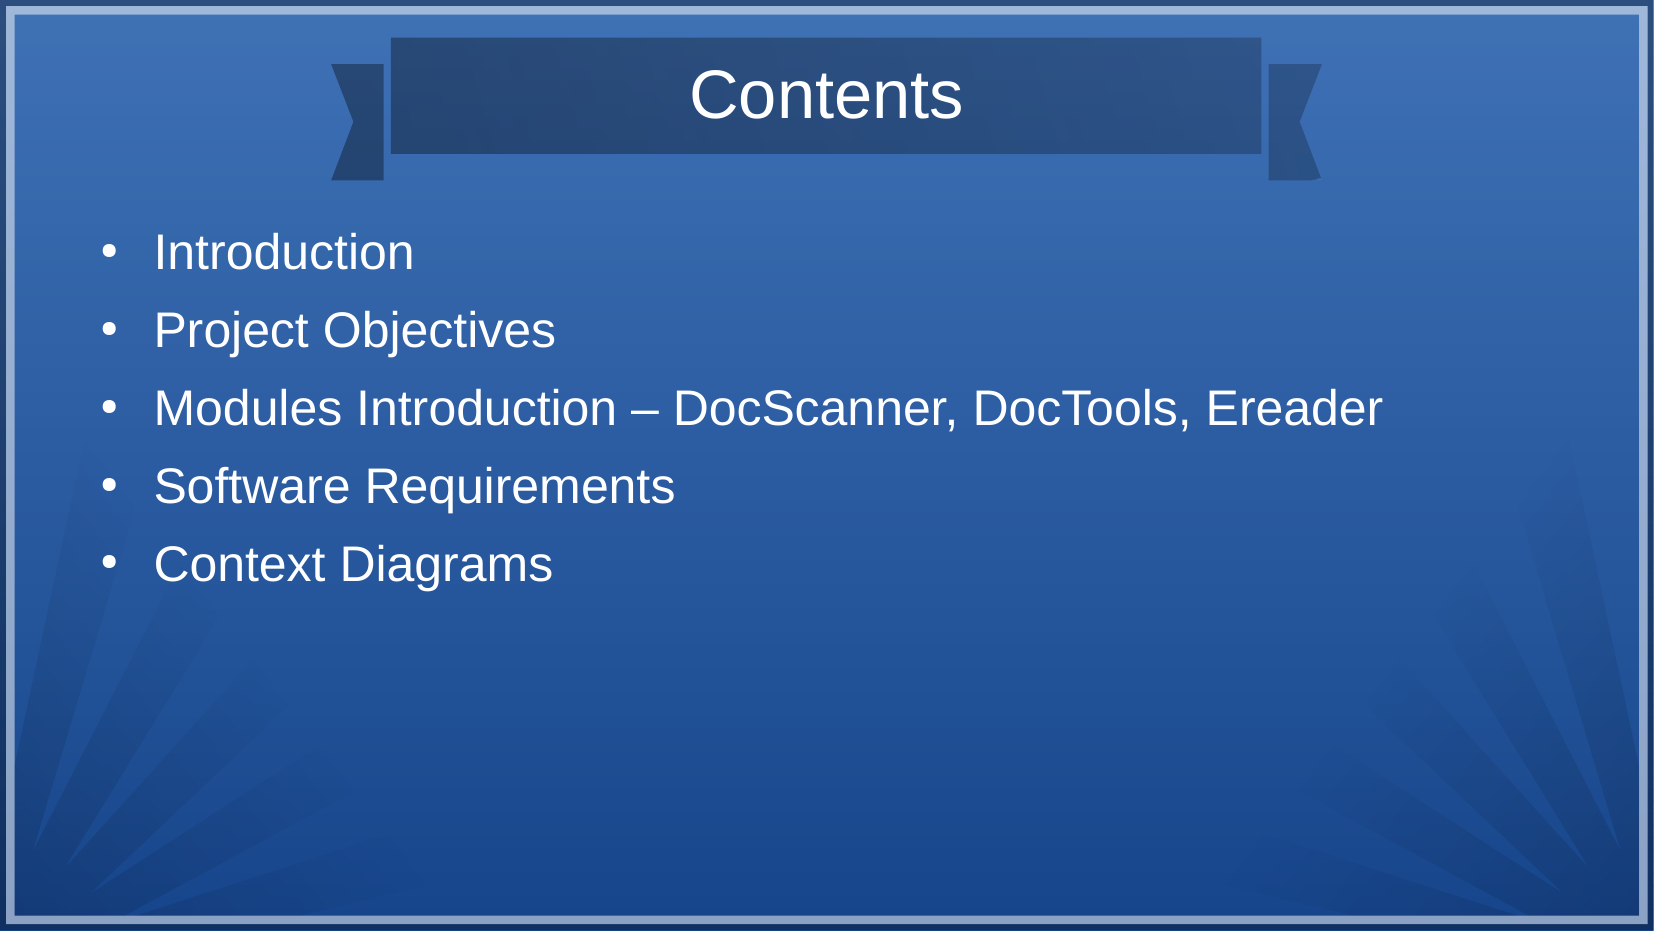

# Contents
Introduction
Project Objectives
Modules Introduction – DocScanner, DocTools, Ereader
Software Requirements
Context Diagrams